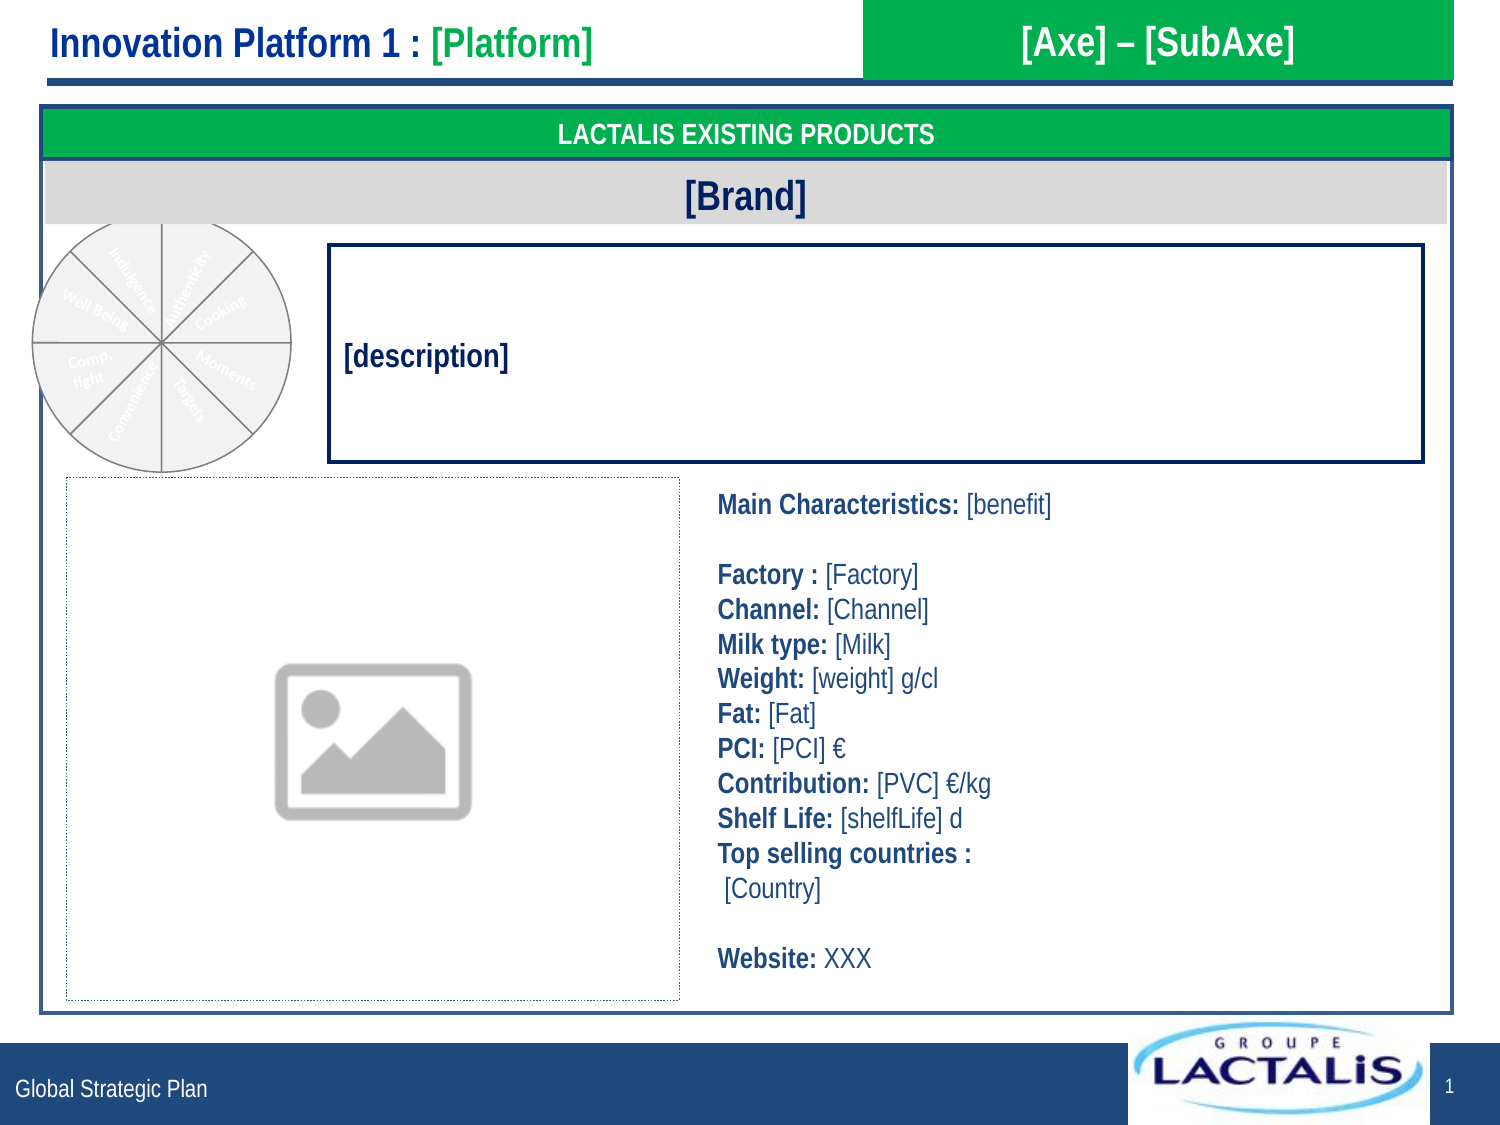

# Innovation Platform 1 : [Platform]
[Axe] – [SubAxe]
LACTALIS EXISTING PRODUCTS
[Brand]
### Chart
| Category | Ventes |
|---|---|
| None | 12.5 |
| None | 12.5 |
| None | 12.5 |
| None | 12.5 |
| None | 12.5 |
| None | 12.5 |
| None | 12.5 |
| None | 12.5 |Indulgence
Authenticity
Well Being
Cooking
Comp. fight
Moments
Targets
Convenience
[description]
Main Characteristics: [benefit]
Factory : [Factory]
Channel: [Channel]
Milk type: [Milk]
Weight: [weight] g/cl
Fat: [Fat]
PCI: [PCI] €
Contribution: [PVC] €/kg
Shelf Life: [shelfLife] d
Top selling countries :
 [Country]
Website: XXX